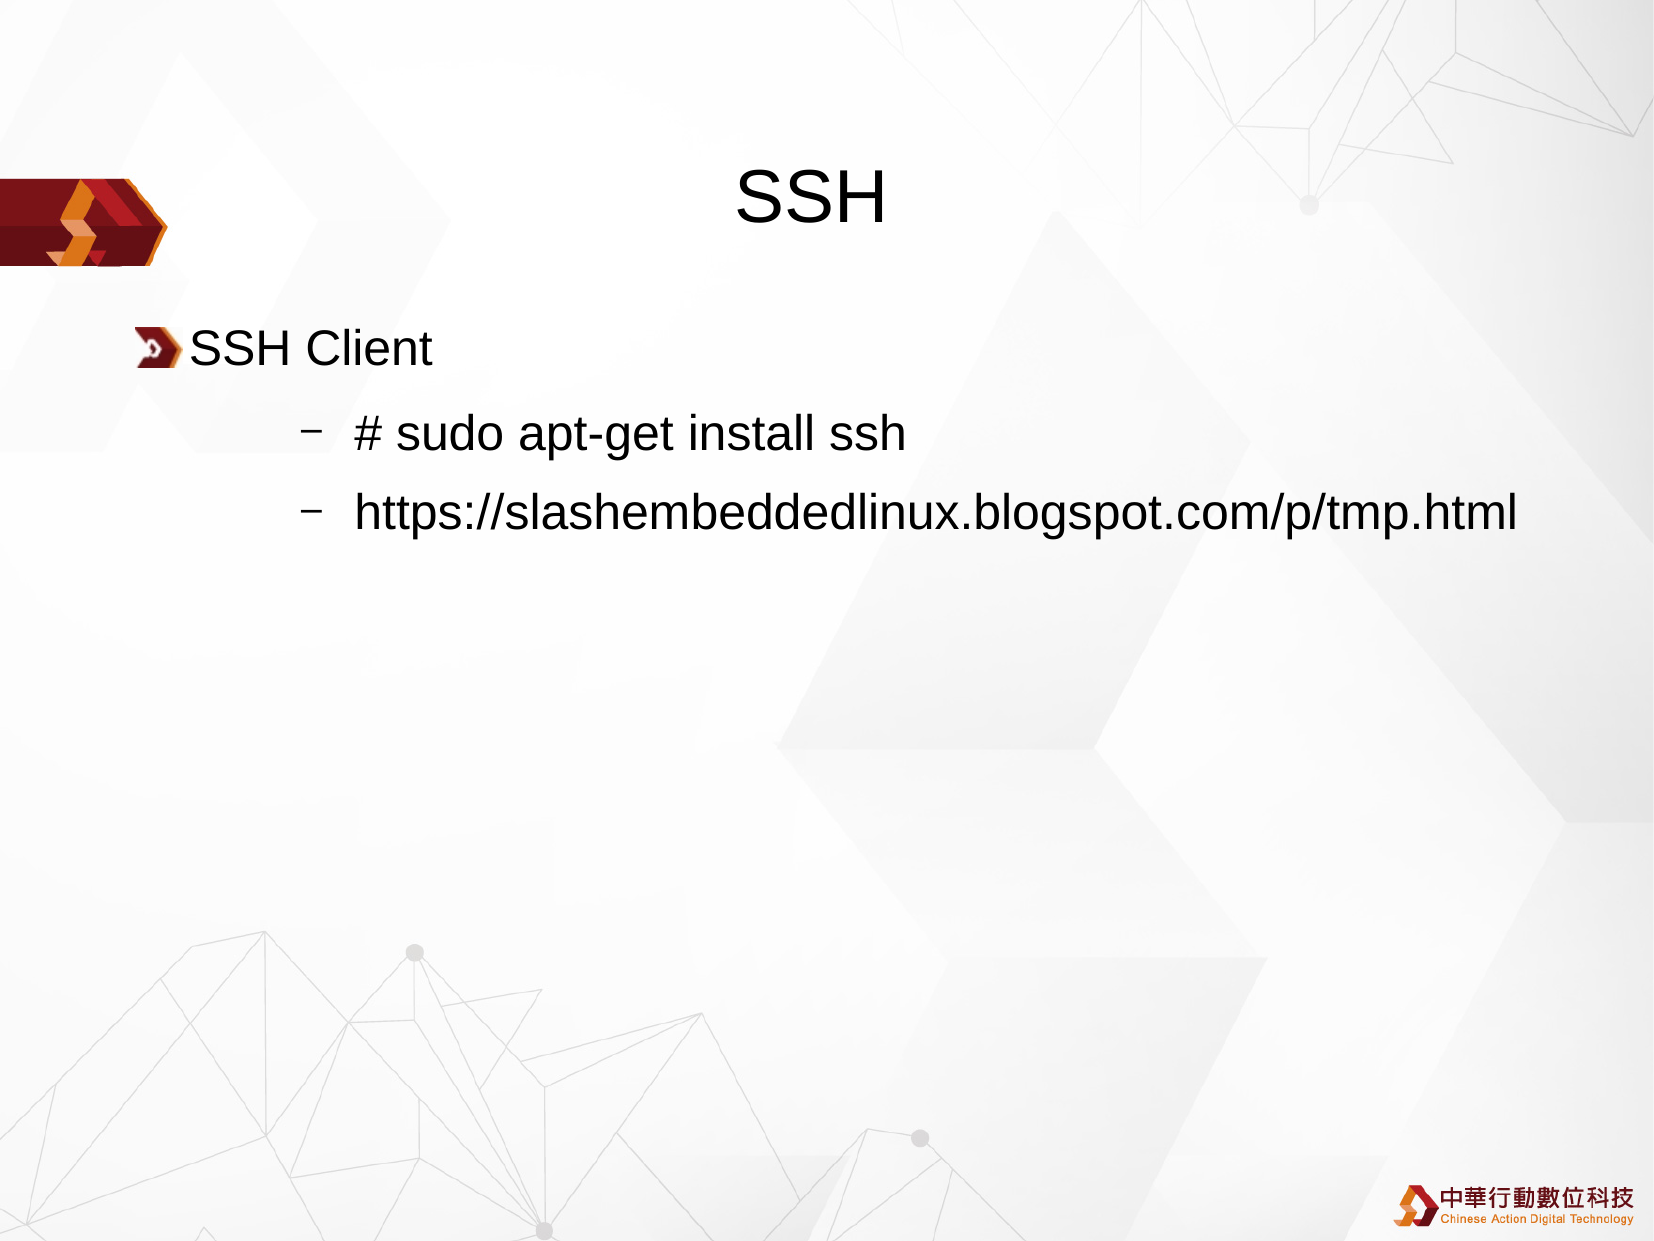

# SSH
SSH Client
# sudo apt-get install ssh
https://slashembeddedlinux.blogspot.com/p/tmp.html